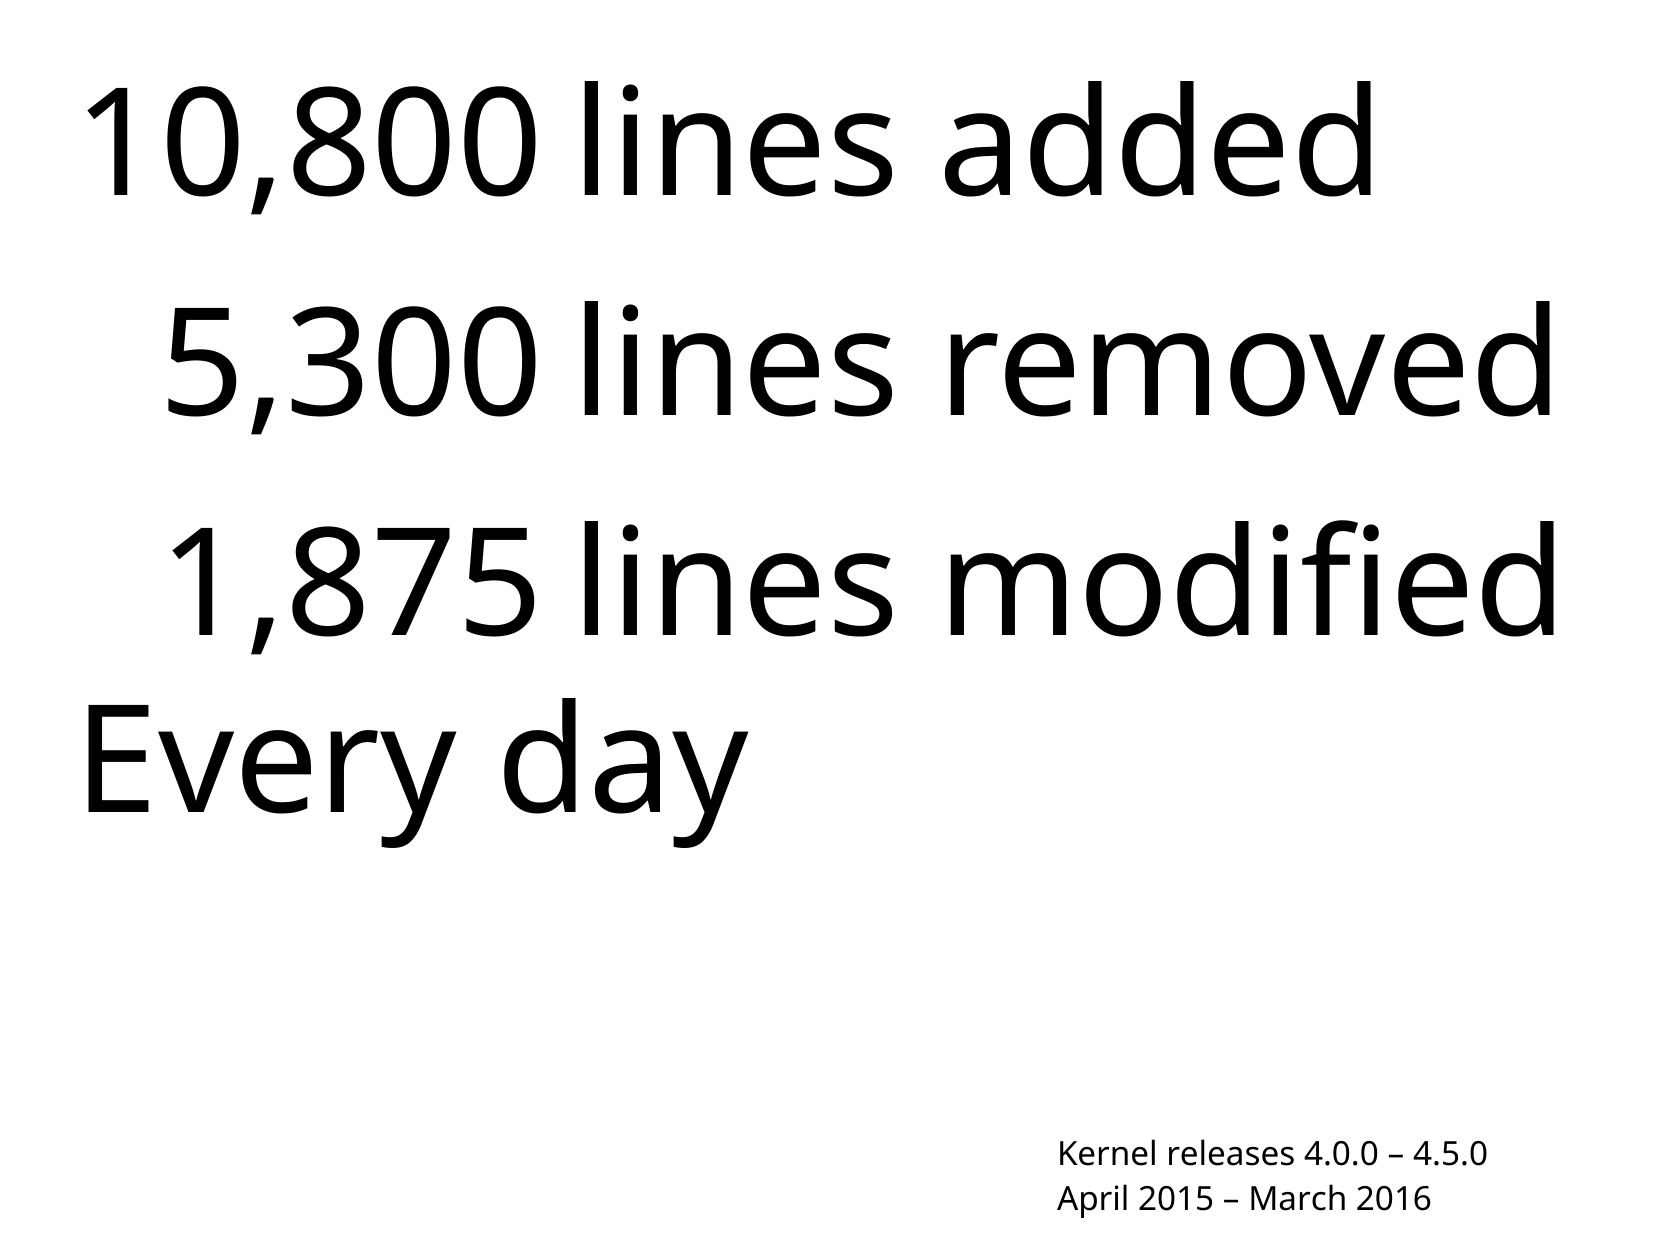

| 10,800 | lines added |
| --- | --- |
| 5,300 | lines removed |
| 1,875 | lines modified |
Every day
Kernel releases 4.0.0 – 4.5.0
April 2015 – March 2016